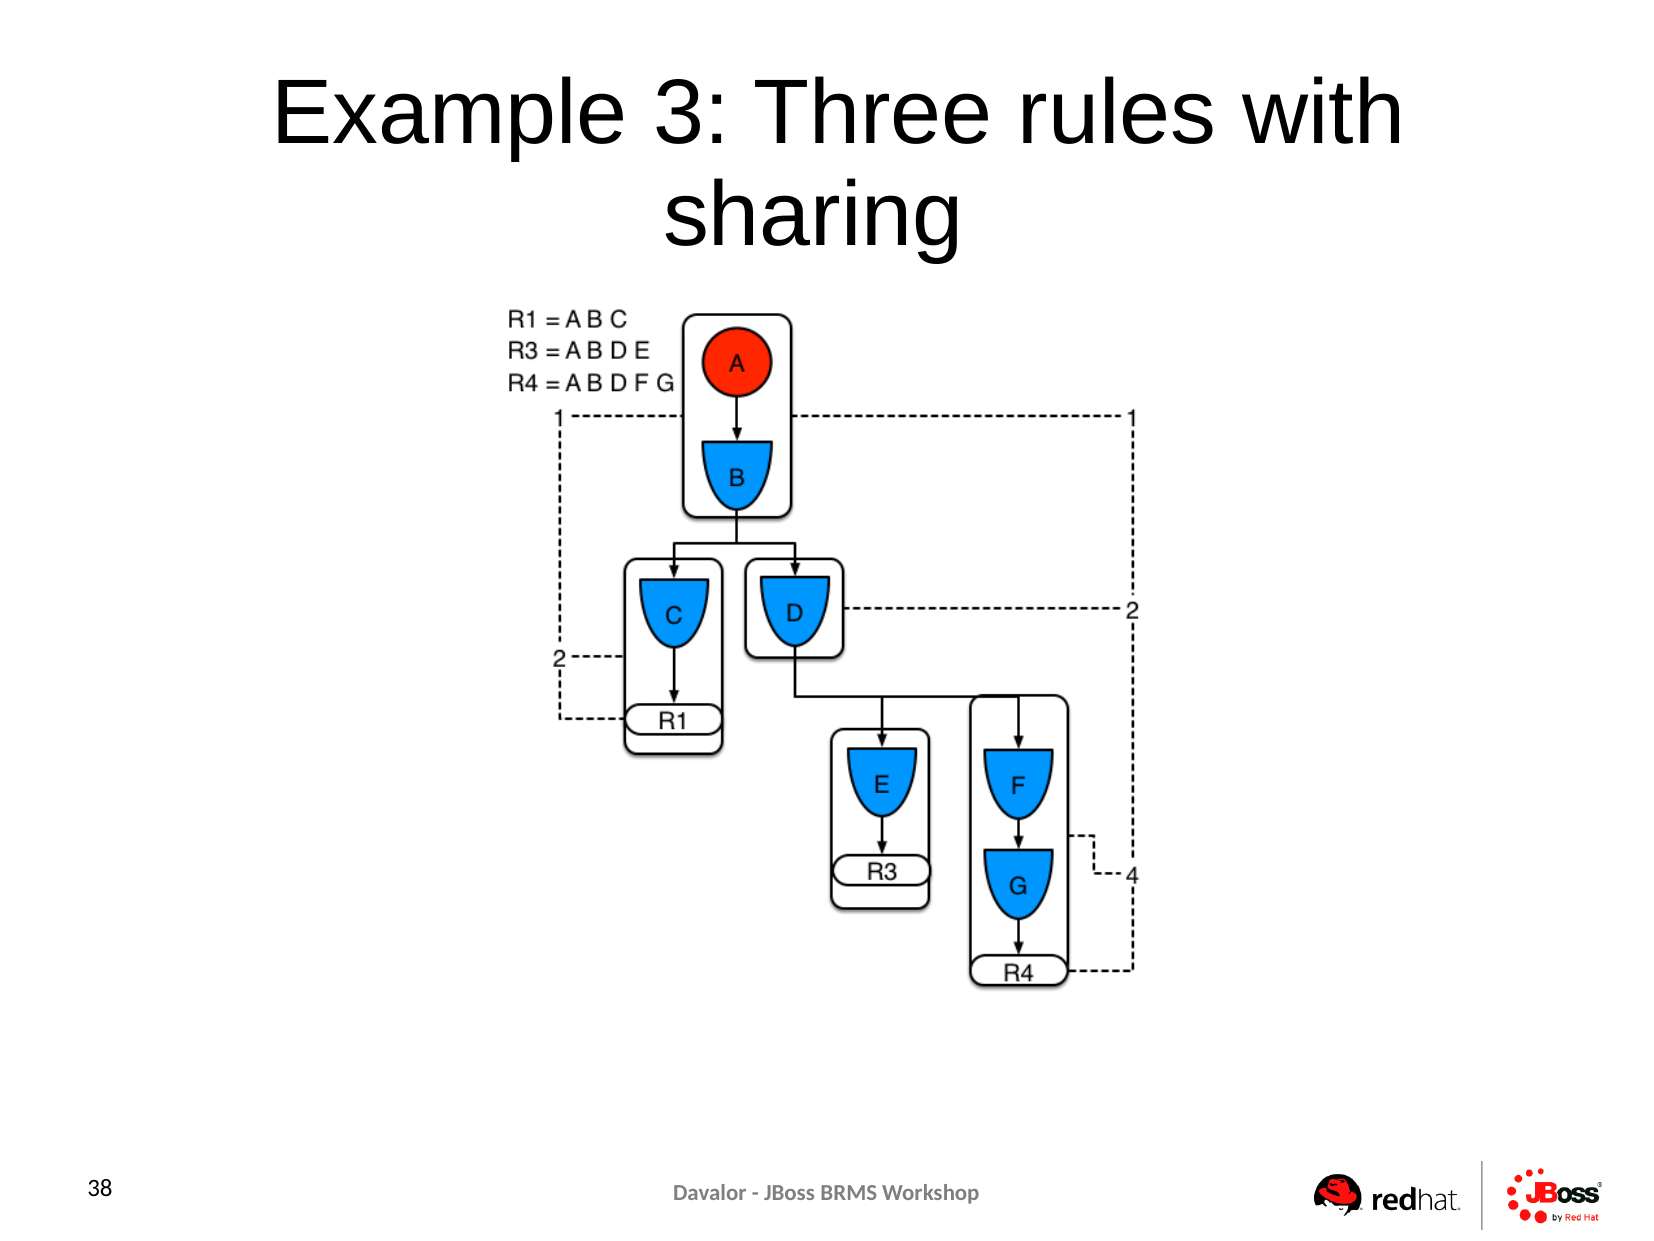

# Example 3: Three rules with sharing